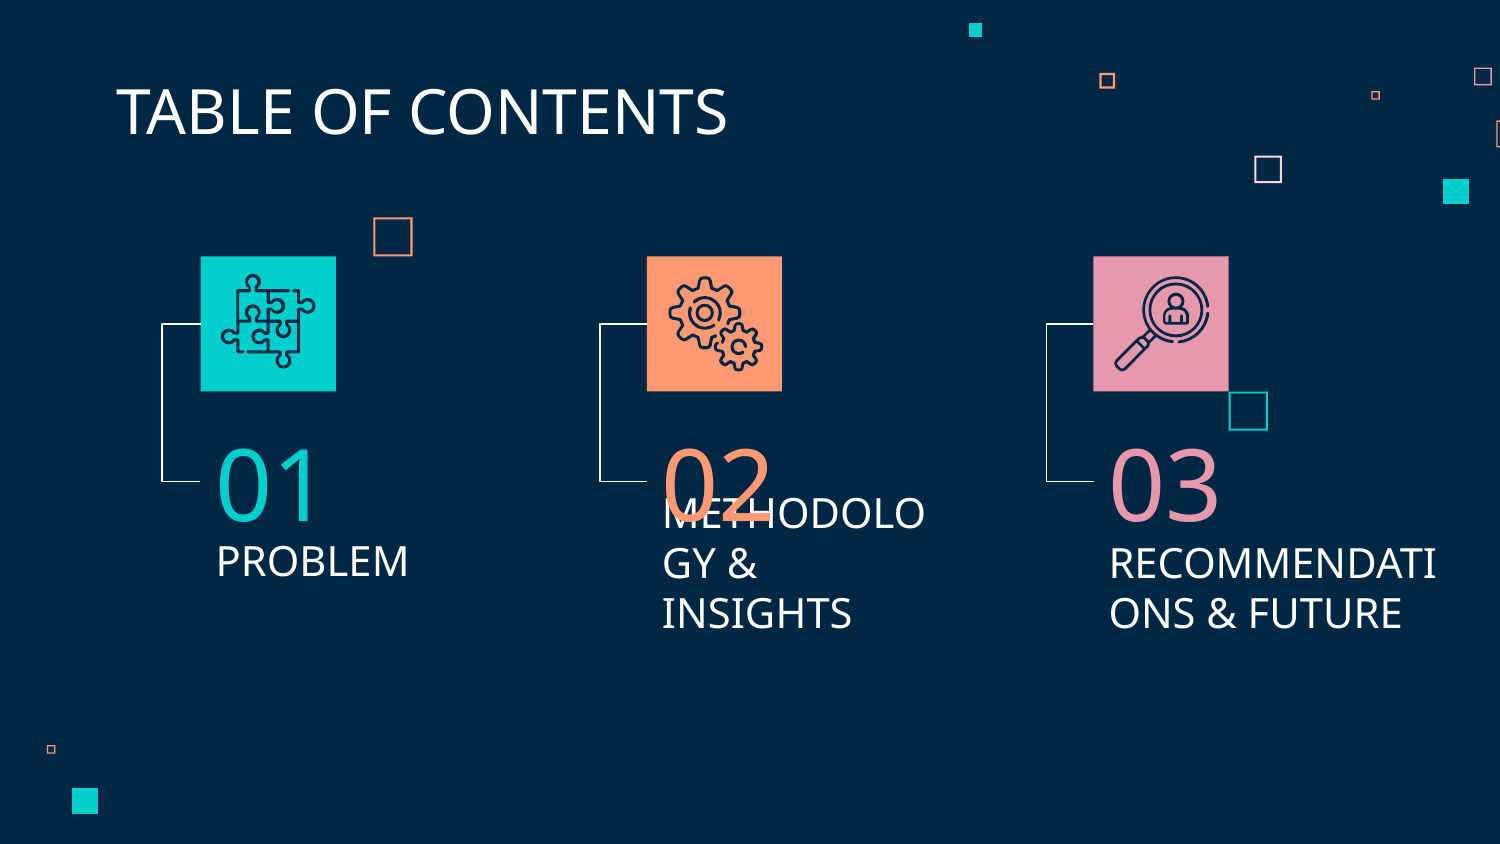

TABLE OF CONTENTS
01
02
03
PROBLEM
METHODOLOGY & INSIGHTS
# RECOMMENDATIONS & FUTURE